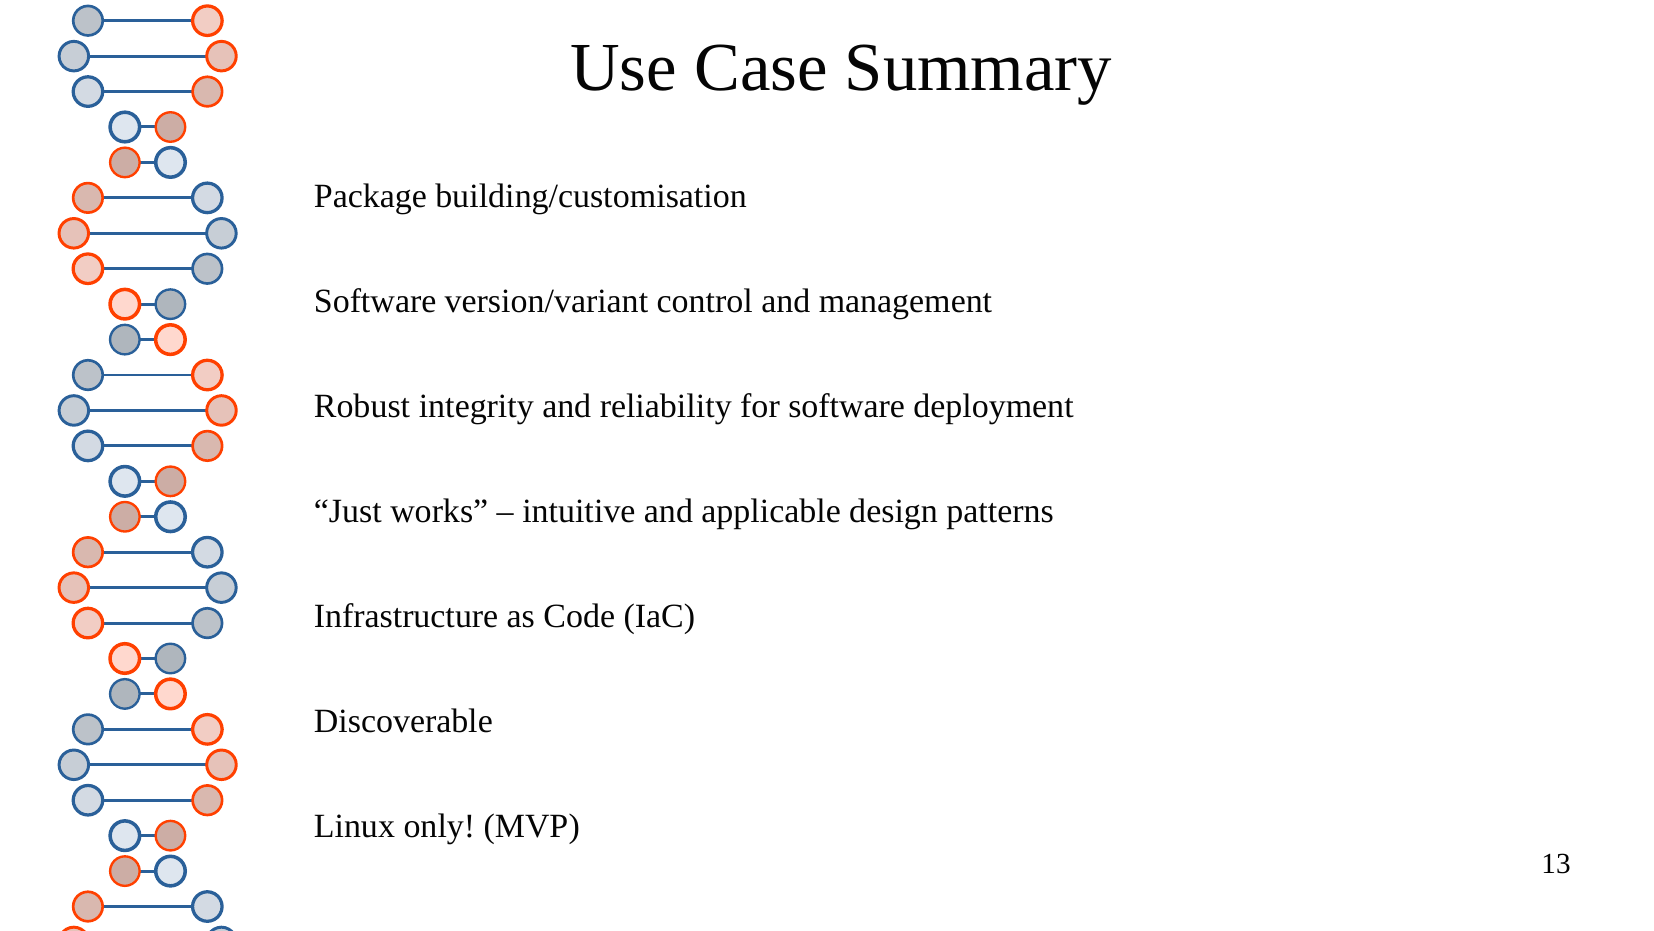

# Use Case Summary
Package building/customisation
Software version/variant control and management
Robust integrity and reliability for software deployment
“Just works” – intuitive and applicable design patterns
Infrastructure as Code (IaC)
Discoverable
Linux only! (MVP)
13